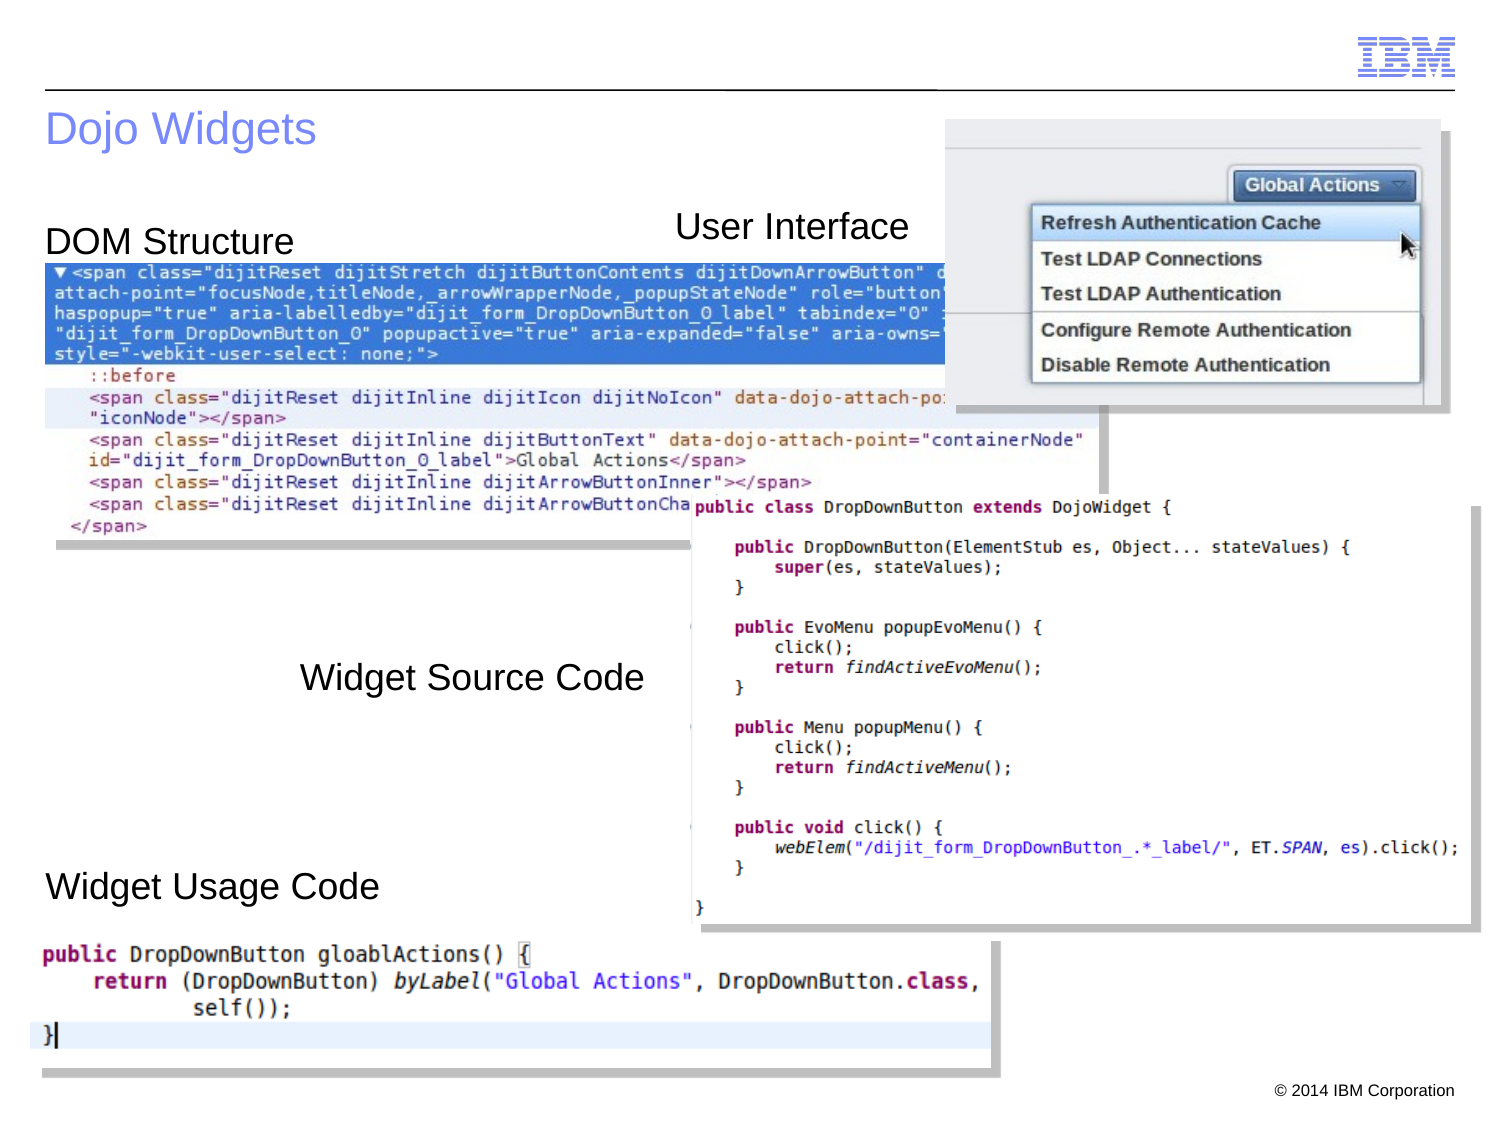

# Dojo Widgets
User Interface
DOM Structure
Widget Source Code
Widget Usage Code